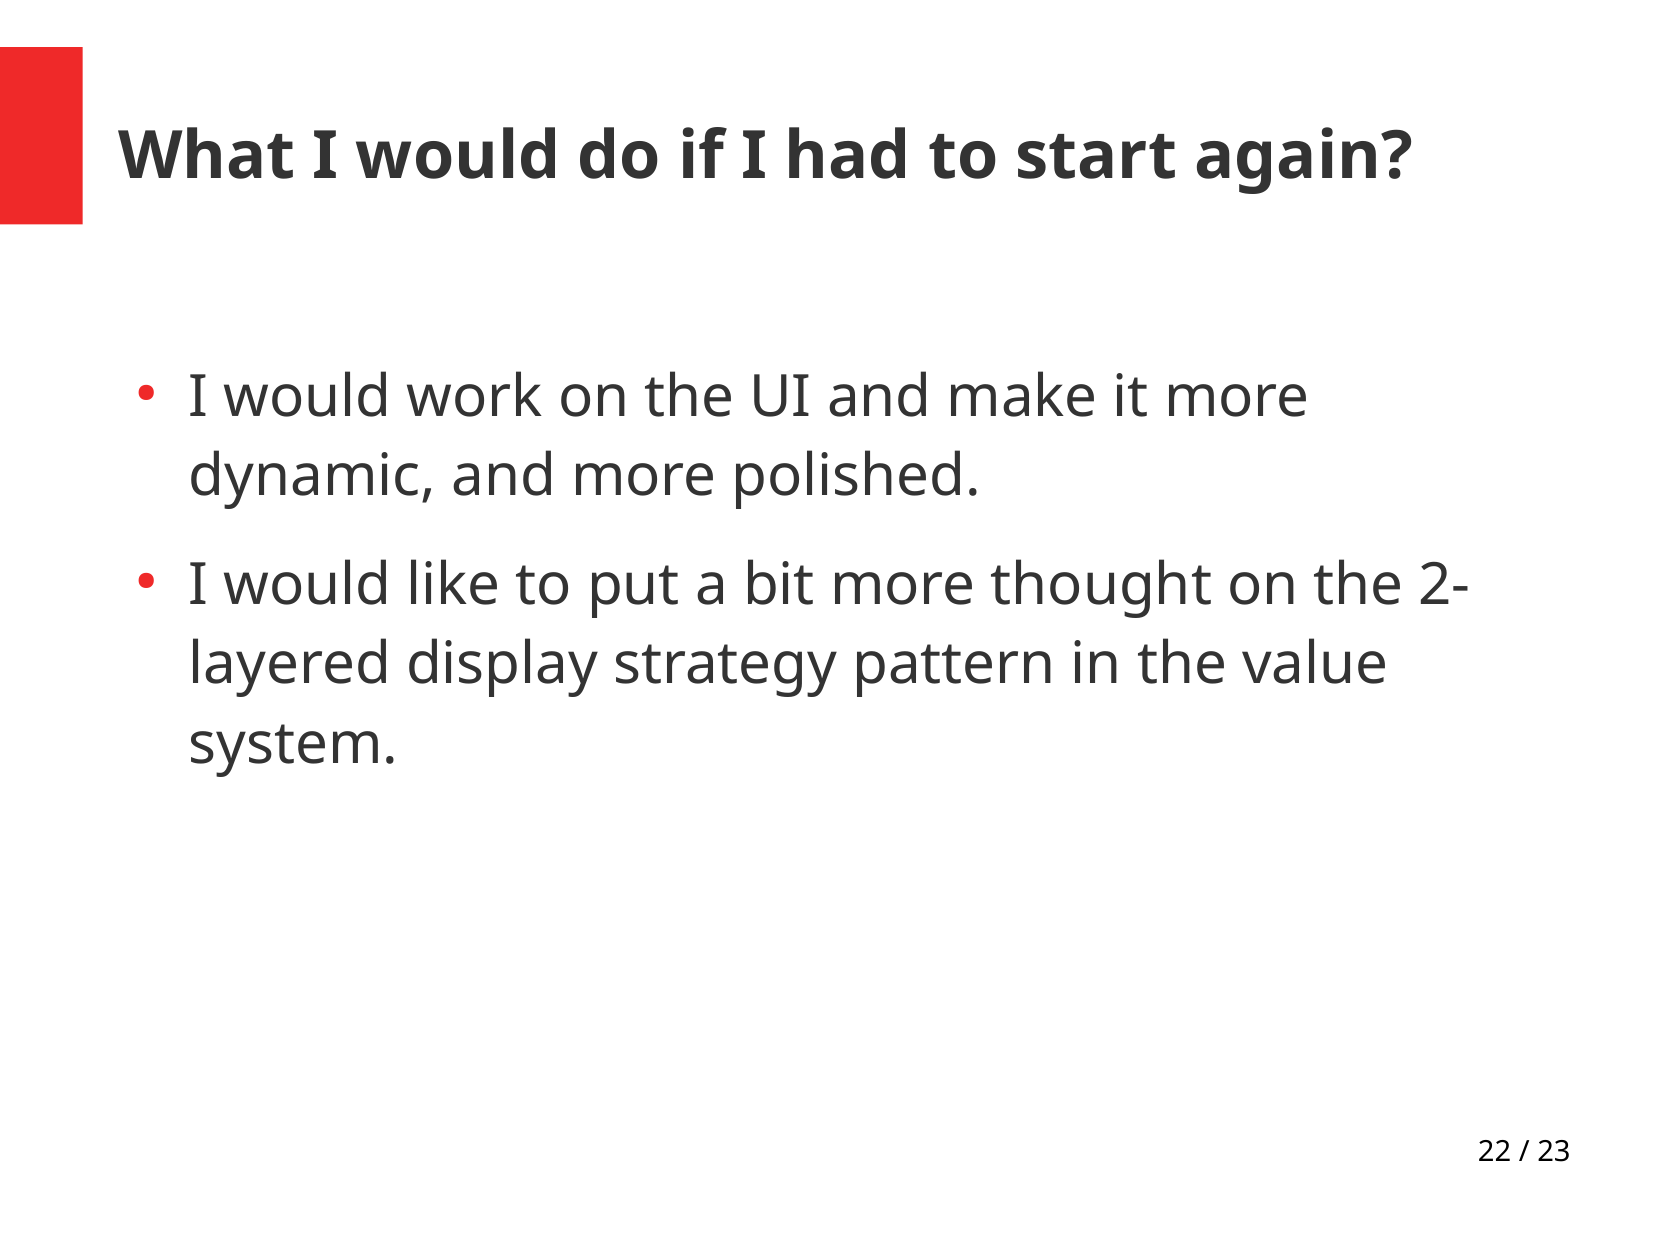

# What I would do if I had to start again?
I would work on the UI and make it more dynamic, and more polished.
I would like to put a bit more thought on the 2-layered display strategy pattern in the value system.
22